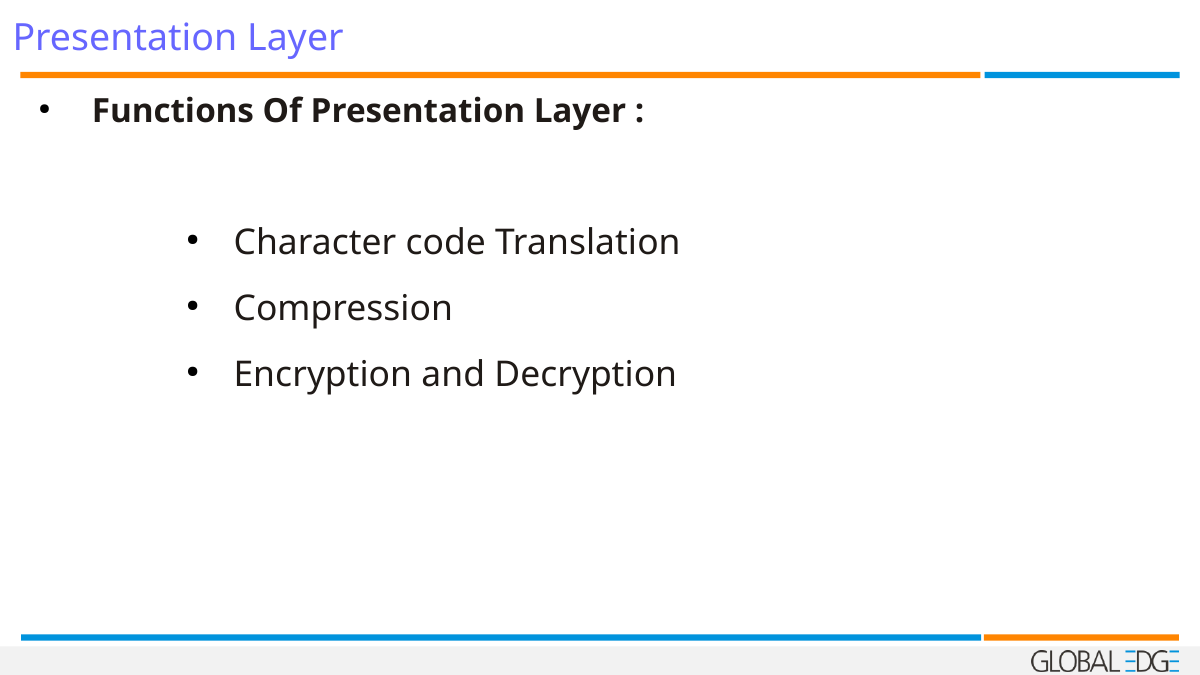

# Presentation Layer
Functions Of Presentation Layer :
Character code Translation
Compression
Encryption and Decryption